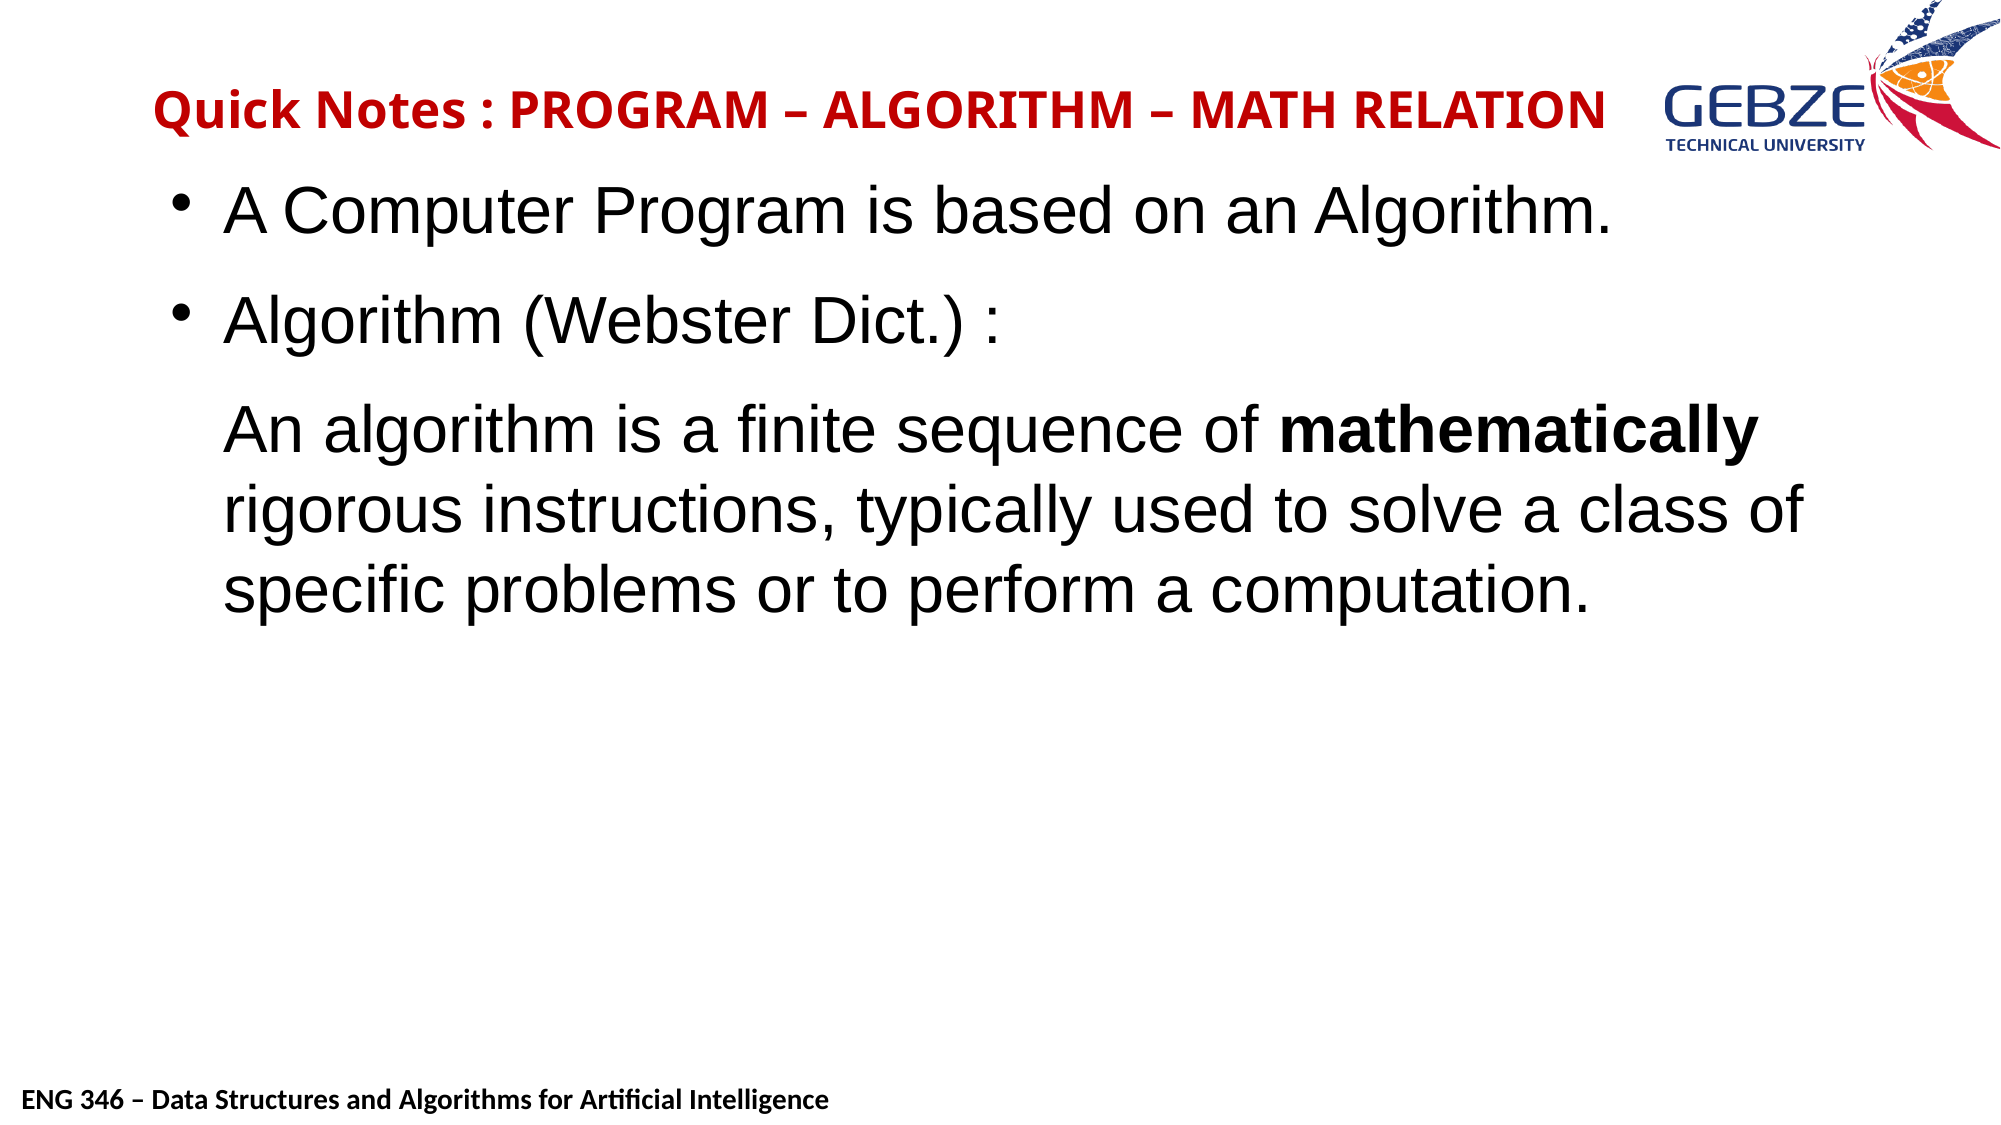

# Quick Notes : PROGRAM – ALGORITHM – MATH RELATION
A Computer Program is based on an Algorithm.
Algorithm (Webster Dict.) :
An algorithm is a finite sequence of mathematically rigorous instructions, typically used to solve a class of specific problems or to perform a computation.